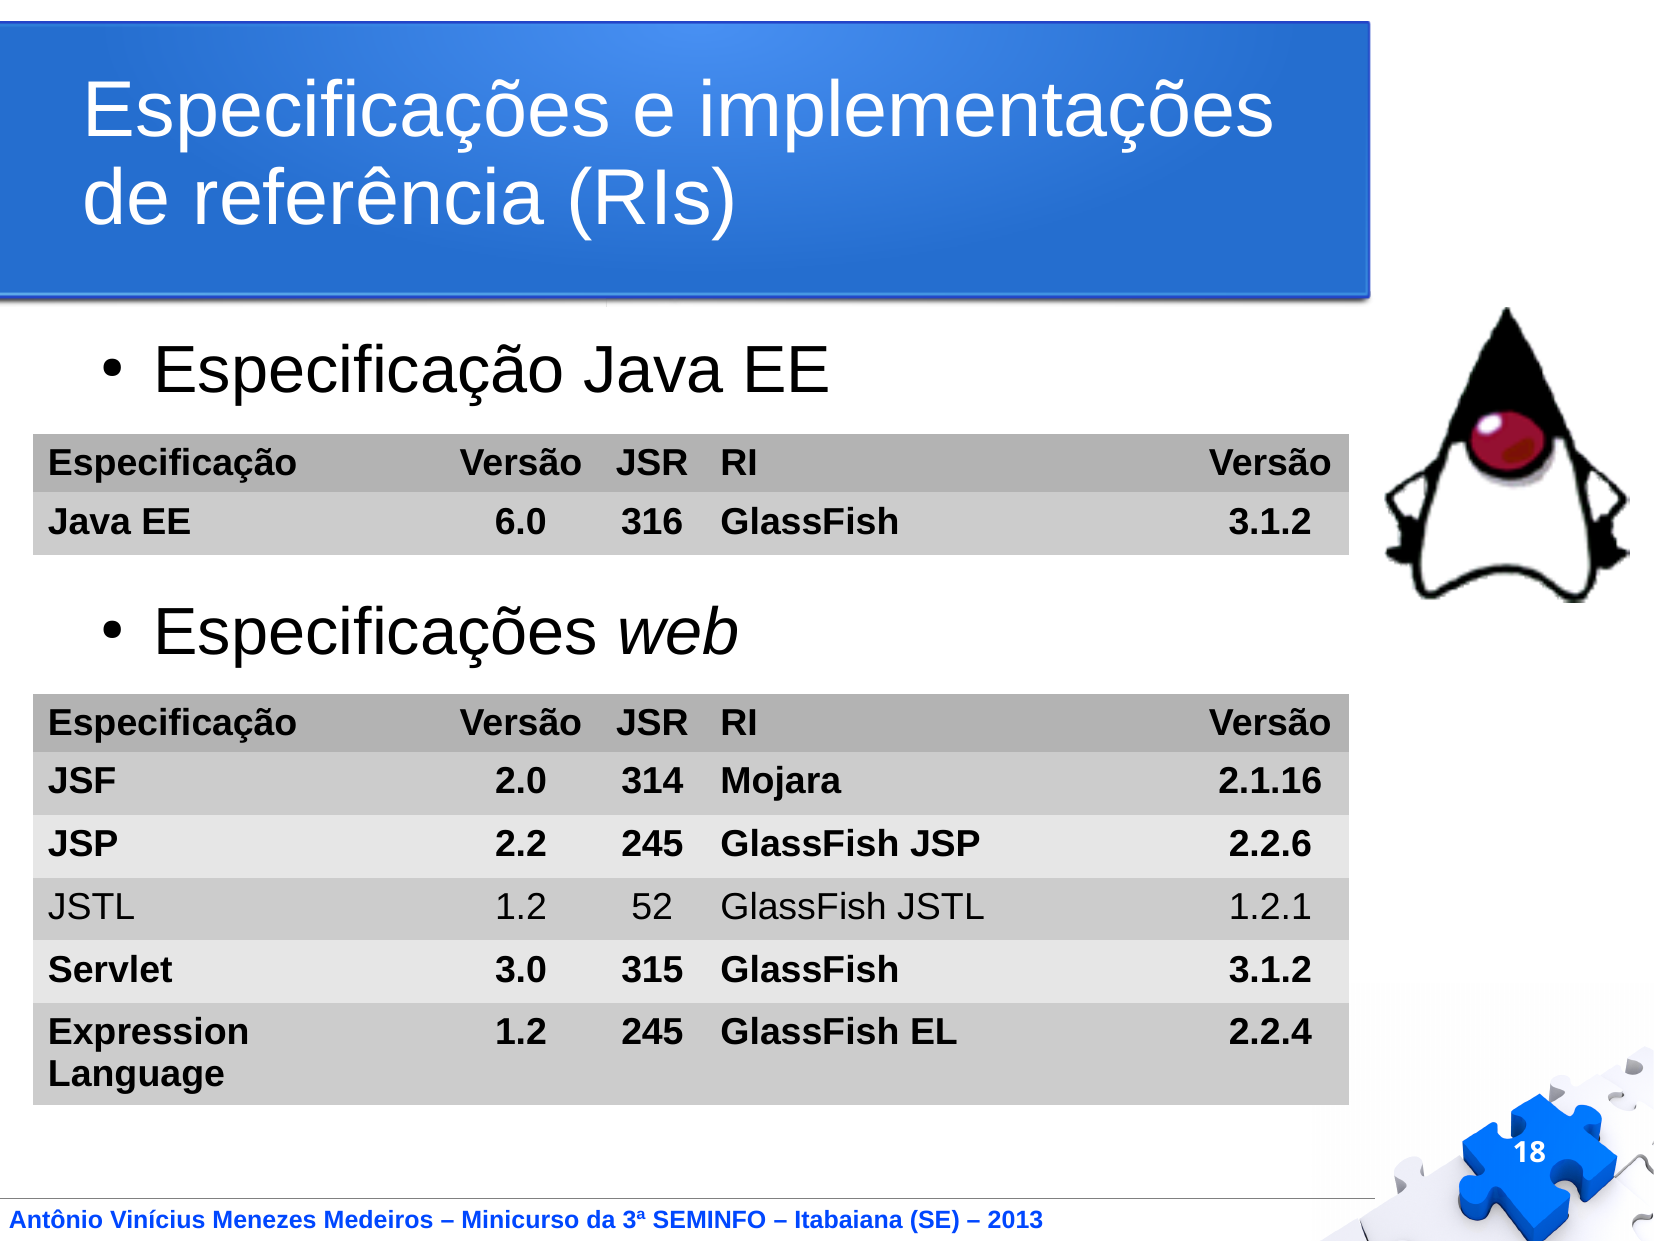

# Especificações e implementações de referência (RIs)
Especificação Java EE
Especificações web
| Especificação | Versão | JSR | RI | Versão |
| --- | --- | --- | --- | --- |
| Java EE | 6.0 | 316 | GlassFish | 3.1.2 |
| Especificação | Versão | JSR | RI | Versão |
| --- | --- | --- | --- | --- |
| JSF | 2.0 | 314 | Mojara | 2.1.16 |
| JSP | 2.2 | 245 | GlassFish JSP | 2.2.6 |
| JSTL | 1.2 | 52 | GlassFish JSTL | 1.2.1 |
| Servlet | 3.0 | 315 | GlassFish | 3.1.2 |
| Expression Language | 1.2 | 245 | GlassFish EL | 2.2.4 |
18